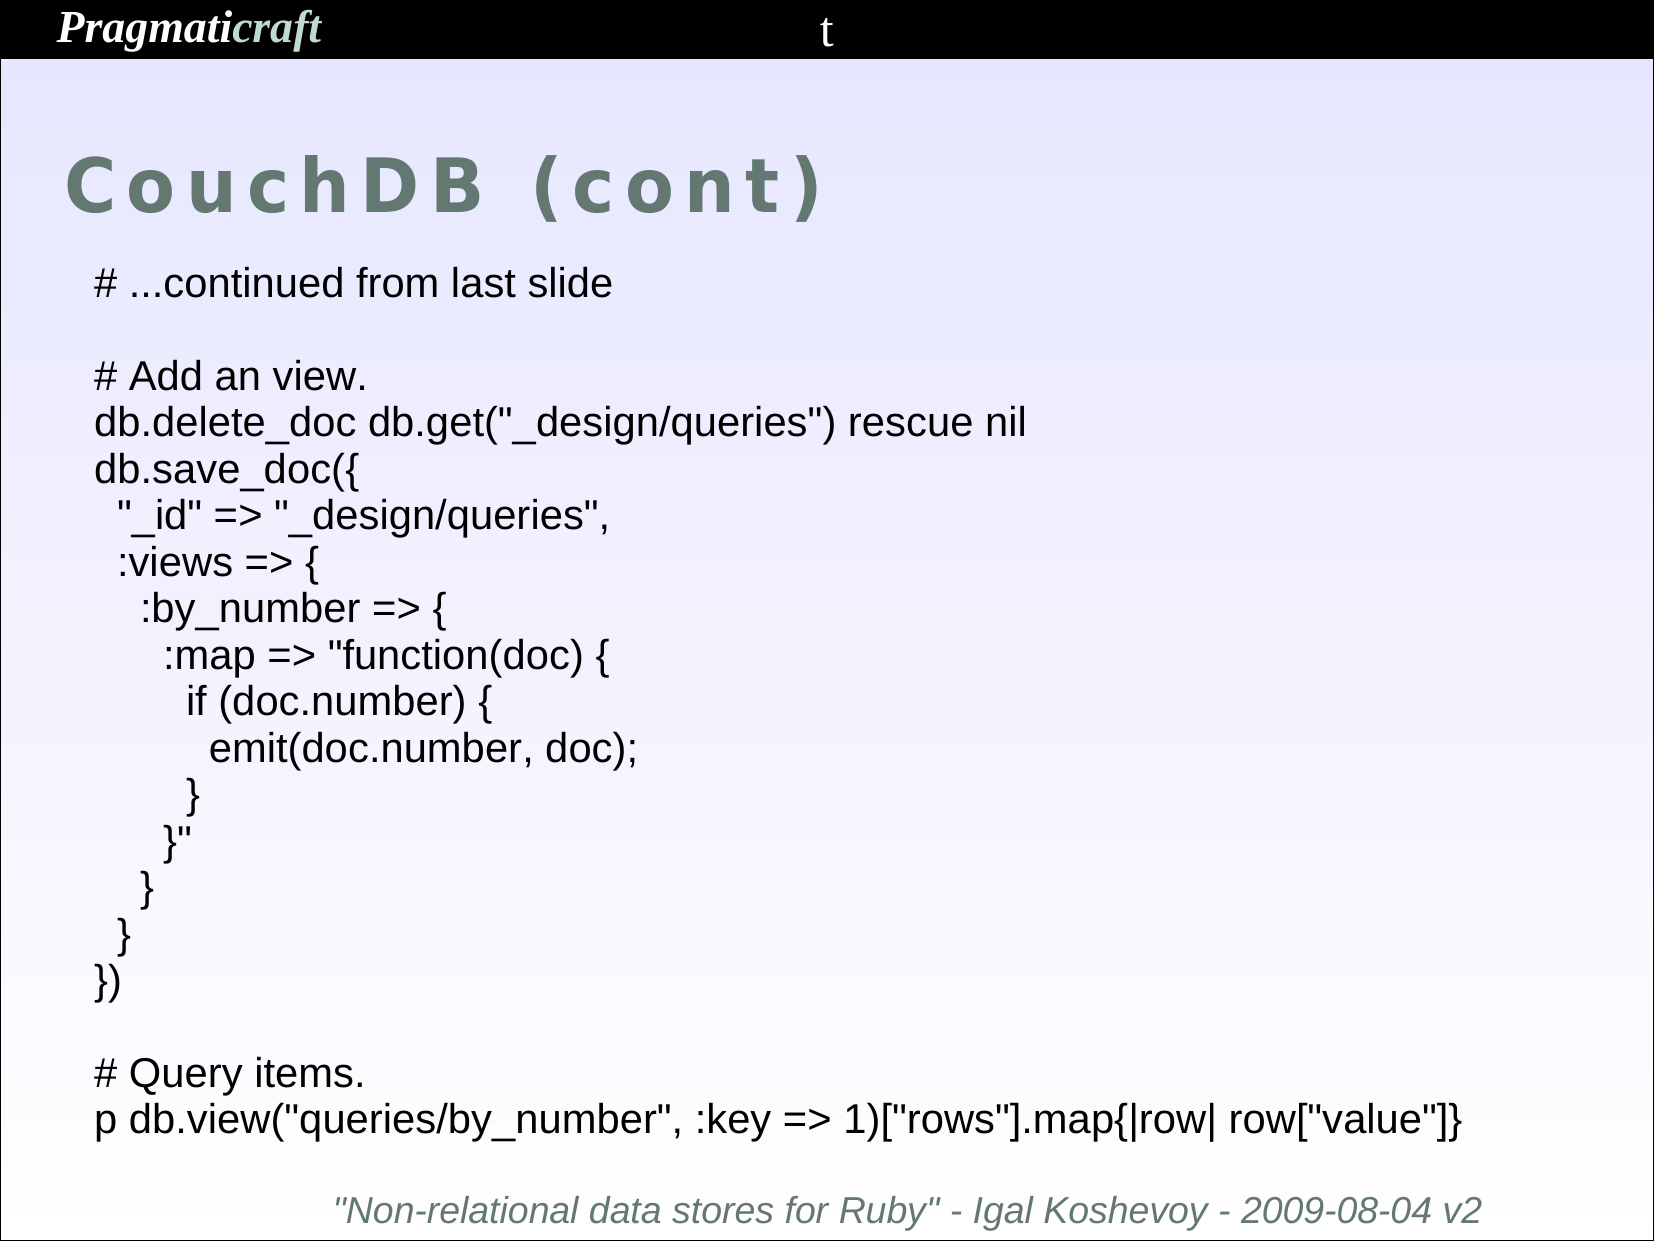

# CouchDB (cont)
# ...continued from last slide
# Add an view.
db.delete_doc db.get("_design/queries") rescue nil
db.save_doc({
 "_id" => "_design/queries",
 :views => {
 :by_number => {
 :map => "function(doc) {
 if (doc.number) {
 emit(doc.number, doc);
 }
 }"
 }
 }
})
# Query items.
p db.view("queries/by_number", :key => 1)["rows"].map{|row| row["value"]}